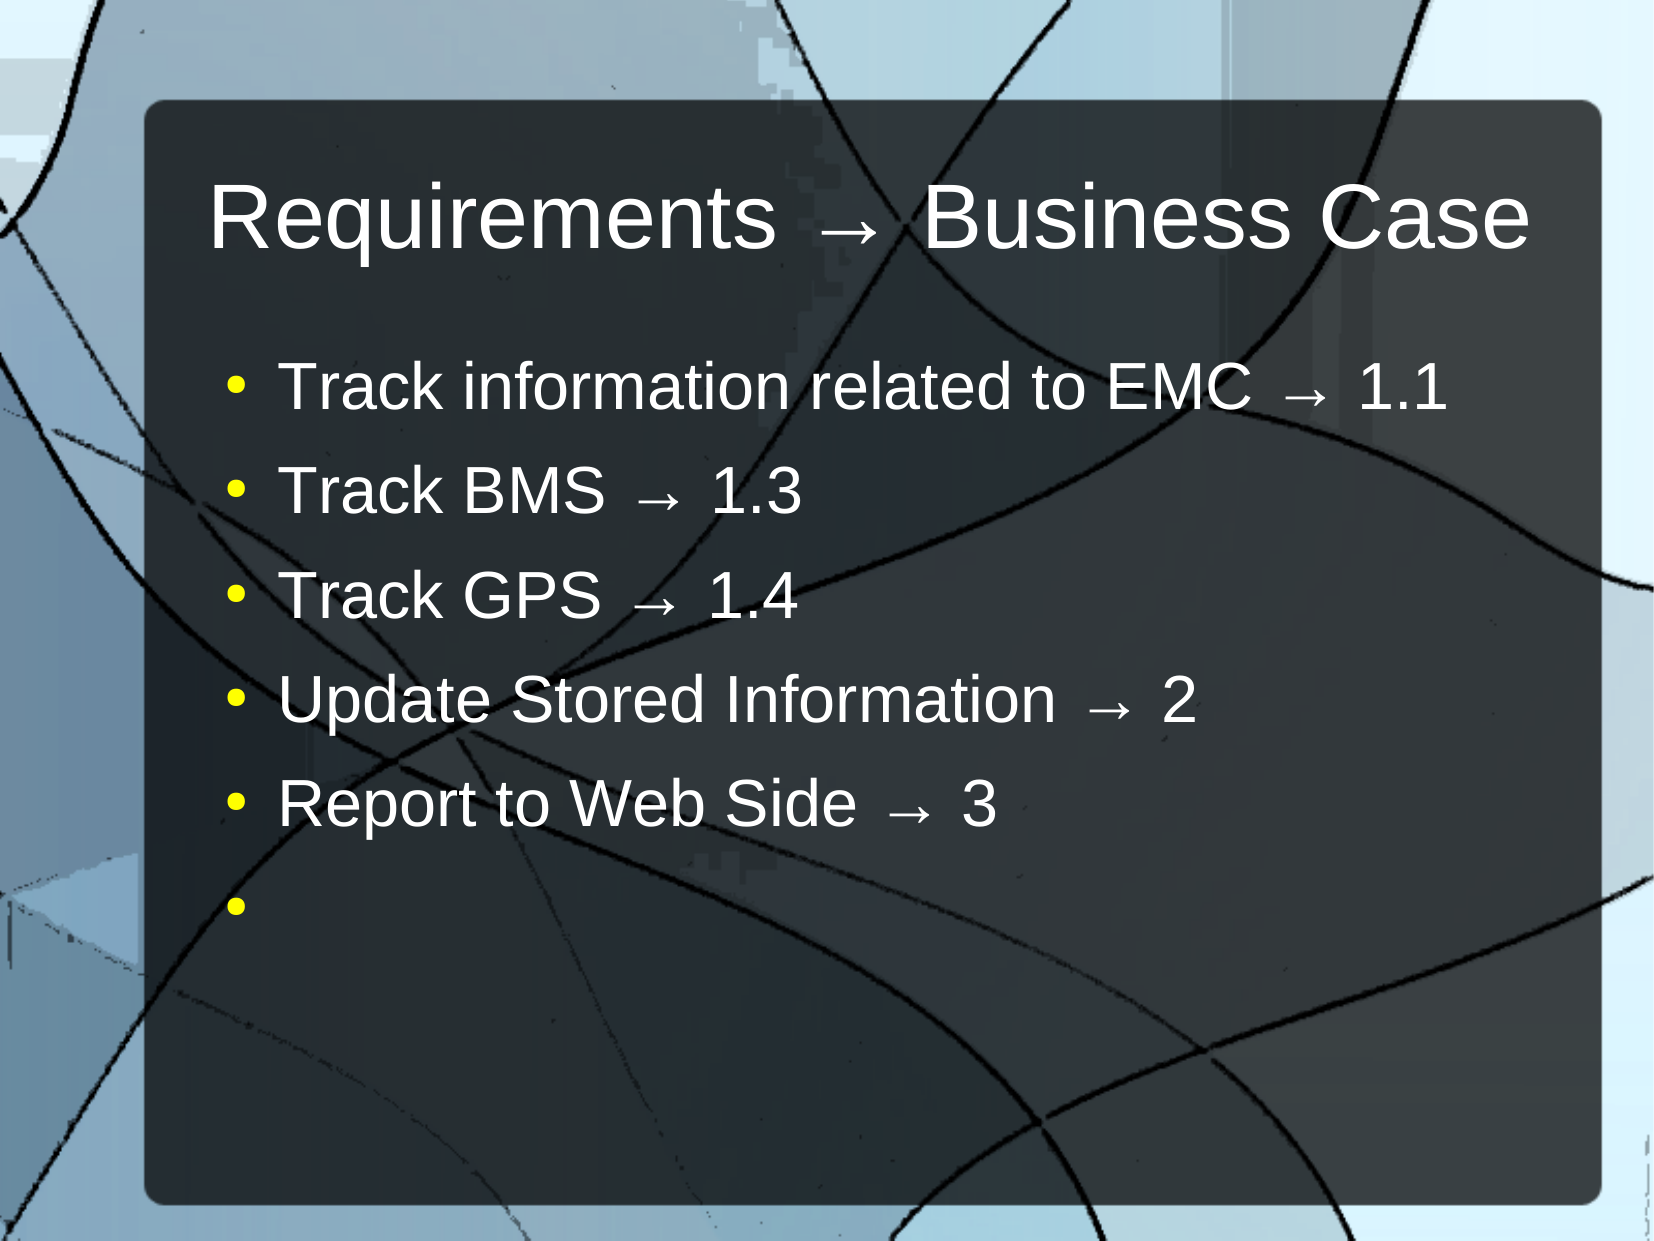

# Requirements → Business Case
Track information related to EMC → 1.1
Track BMS → 1.3
Track GPS → 1.4
Update Stored Information → 2
Report to Web Side → 3